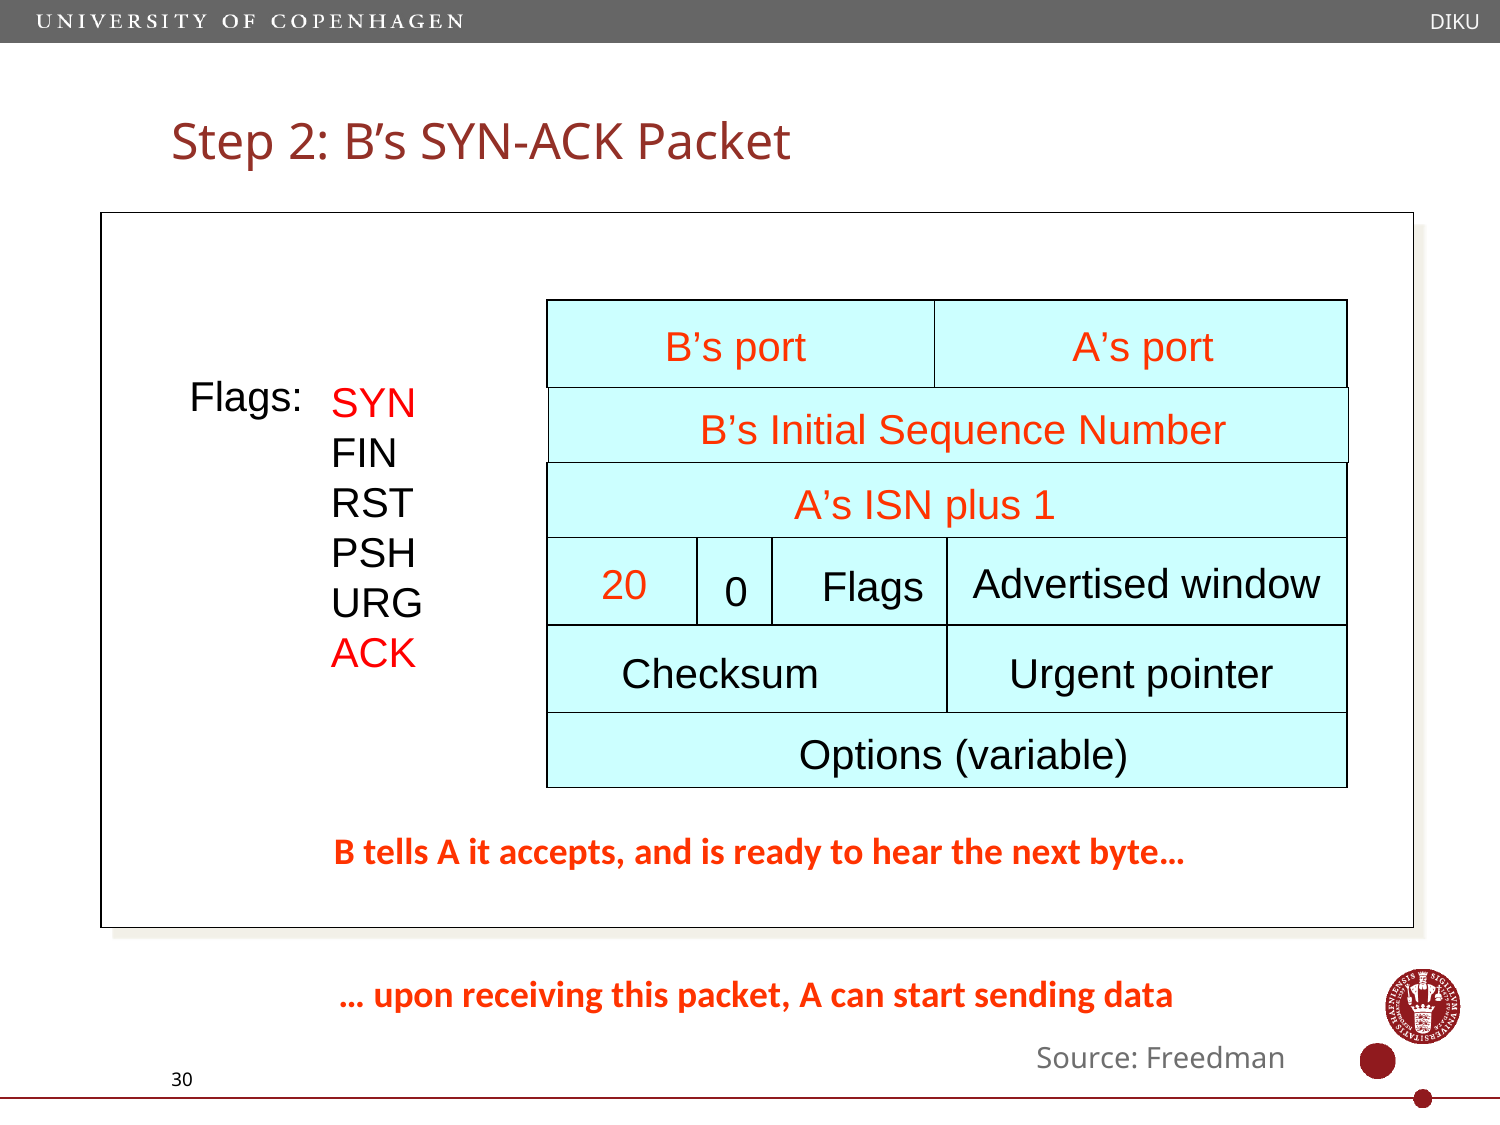

DIKU
# Step 2: B’s SYN-ACK Packet
B’s port
A’s port
Flags:
SYN
FIN
RST
PSH
URG
ACK
B’s Initial Sequence Number
A’s ISN plus 1
Advertised window
20
Flags
0
Checksum
Urgent pointer
Options (variable)
B tells A it accepts, and is ready to hear the next byte…
… upon receiving this packet, A can start sending data
Source: Freedman